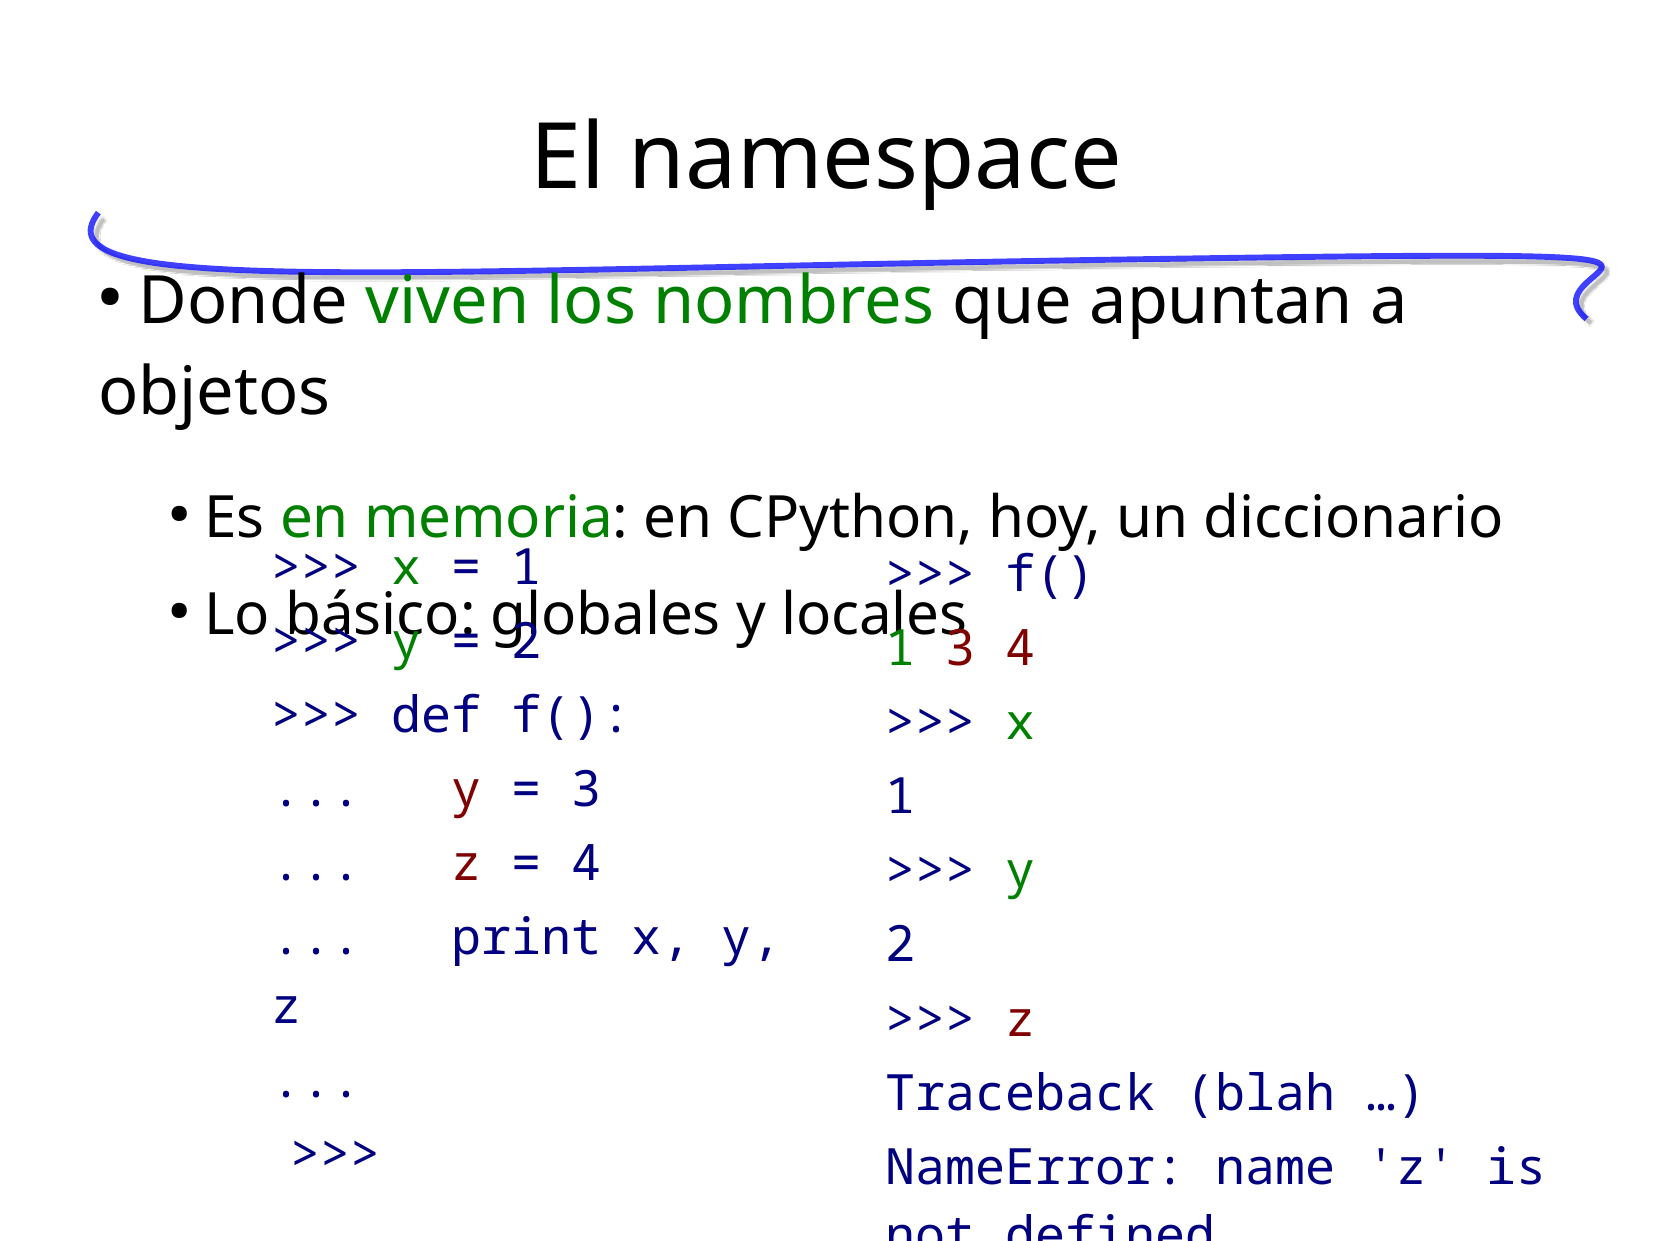

El namespace
# Donde viven los nombres que apuntan a objetos
Es en memoria: en CPython, hoy, un diccionario
Lo básico: globales y locales
>>> x = 1
>>> y = 2
>>> def f():
... y = 3
... z = 4
... print x, y, z
...
 >>>
>>> f()
1 3 4
>>> x
1
>>> y
2
>>> z
Traceback (blah …)
NameError: name 'z' is not defined